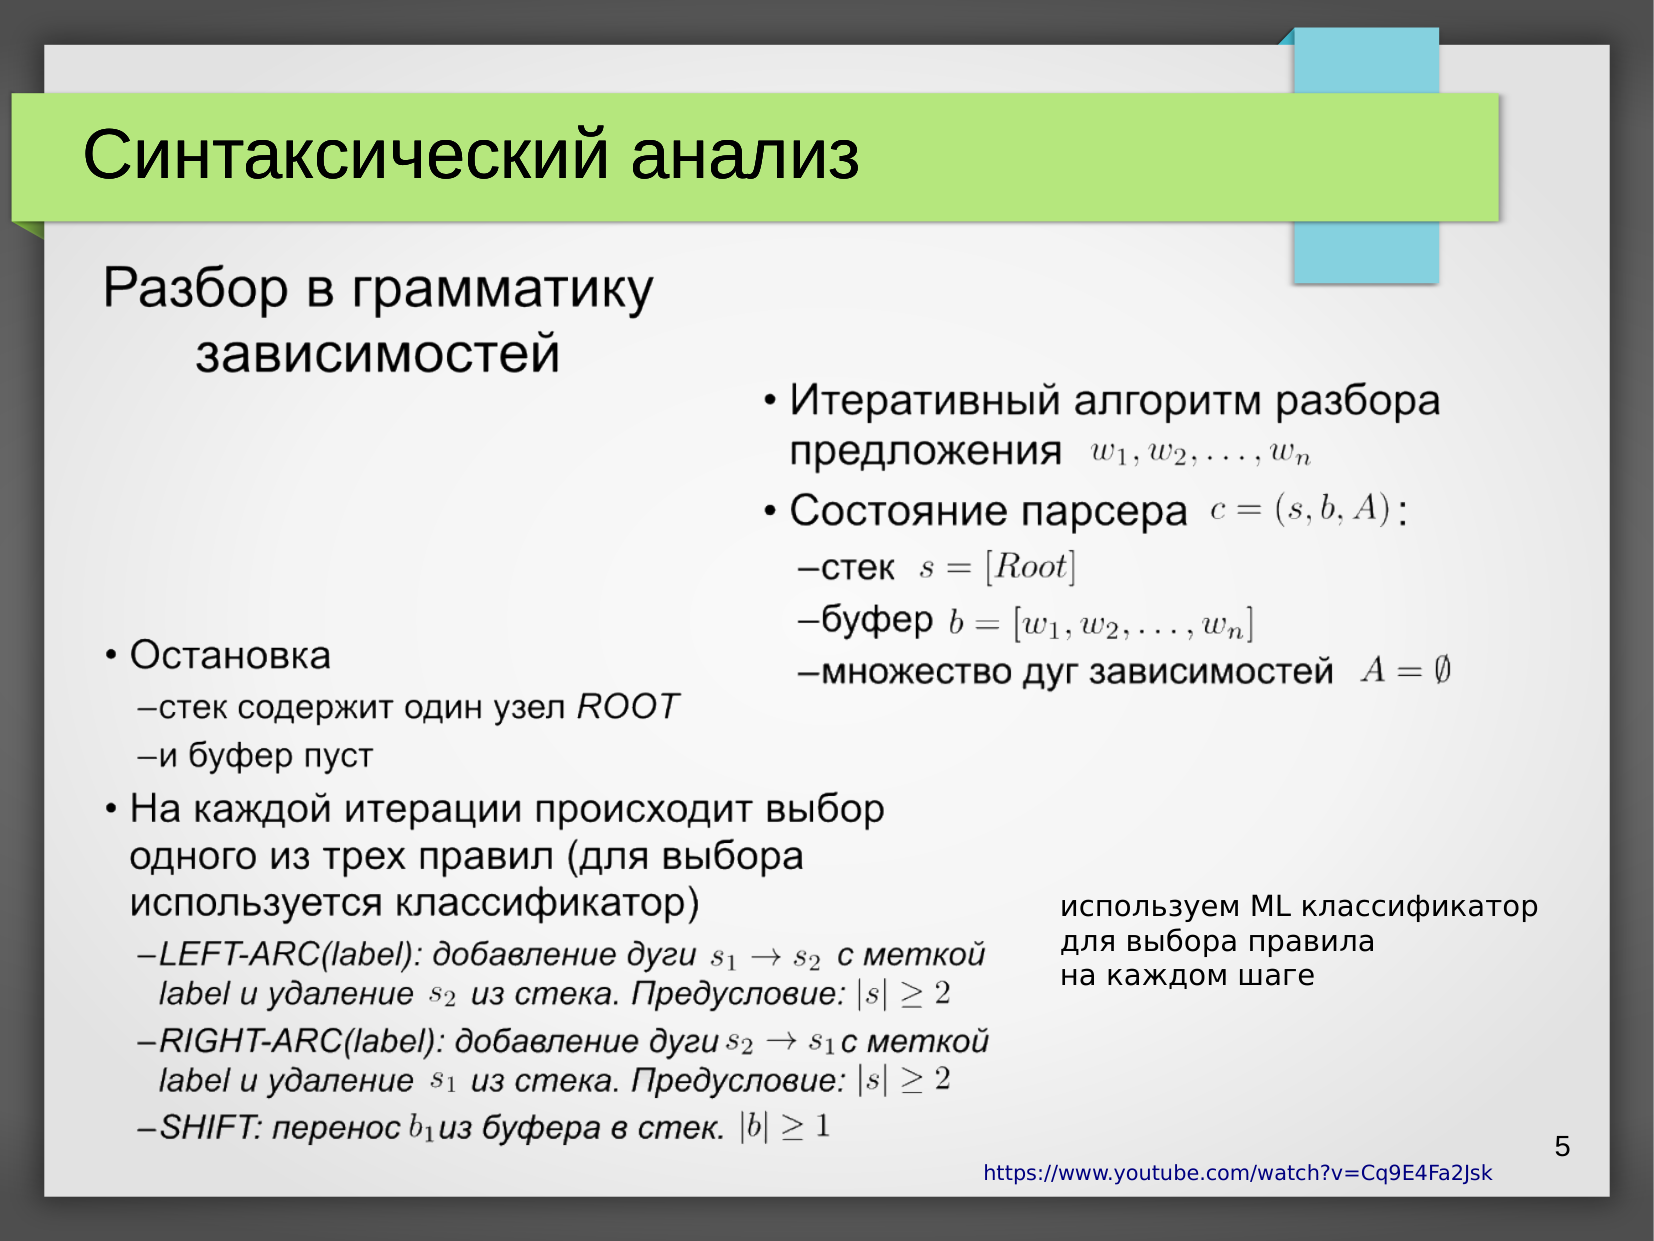

# Синтаксический анализ
Синтаксический анализ
Синтаксический анализ
используем ML классификатор
для выбора правила
на каждом шаге
5
https://www.youtube.com/watch?v=Cq9E4Fa2Jsk